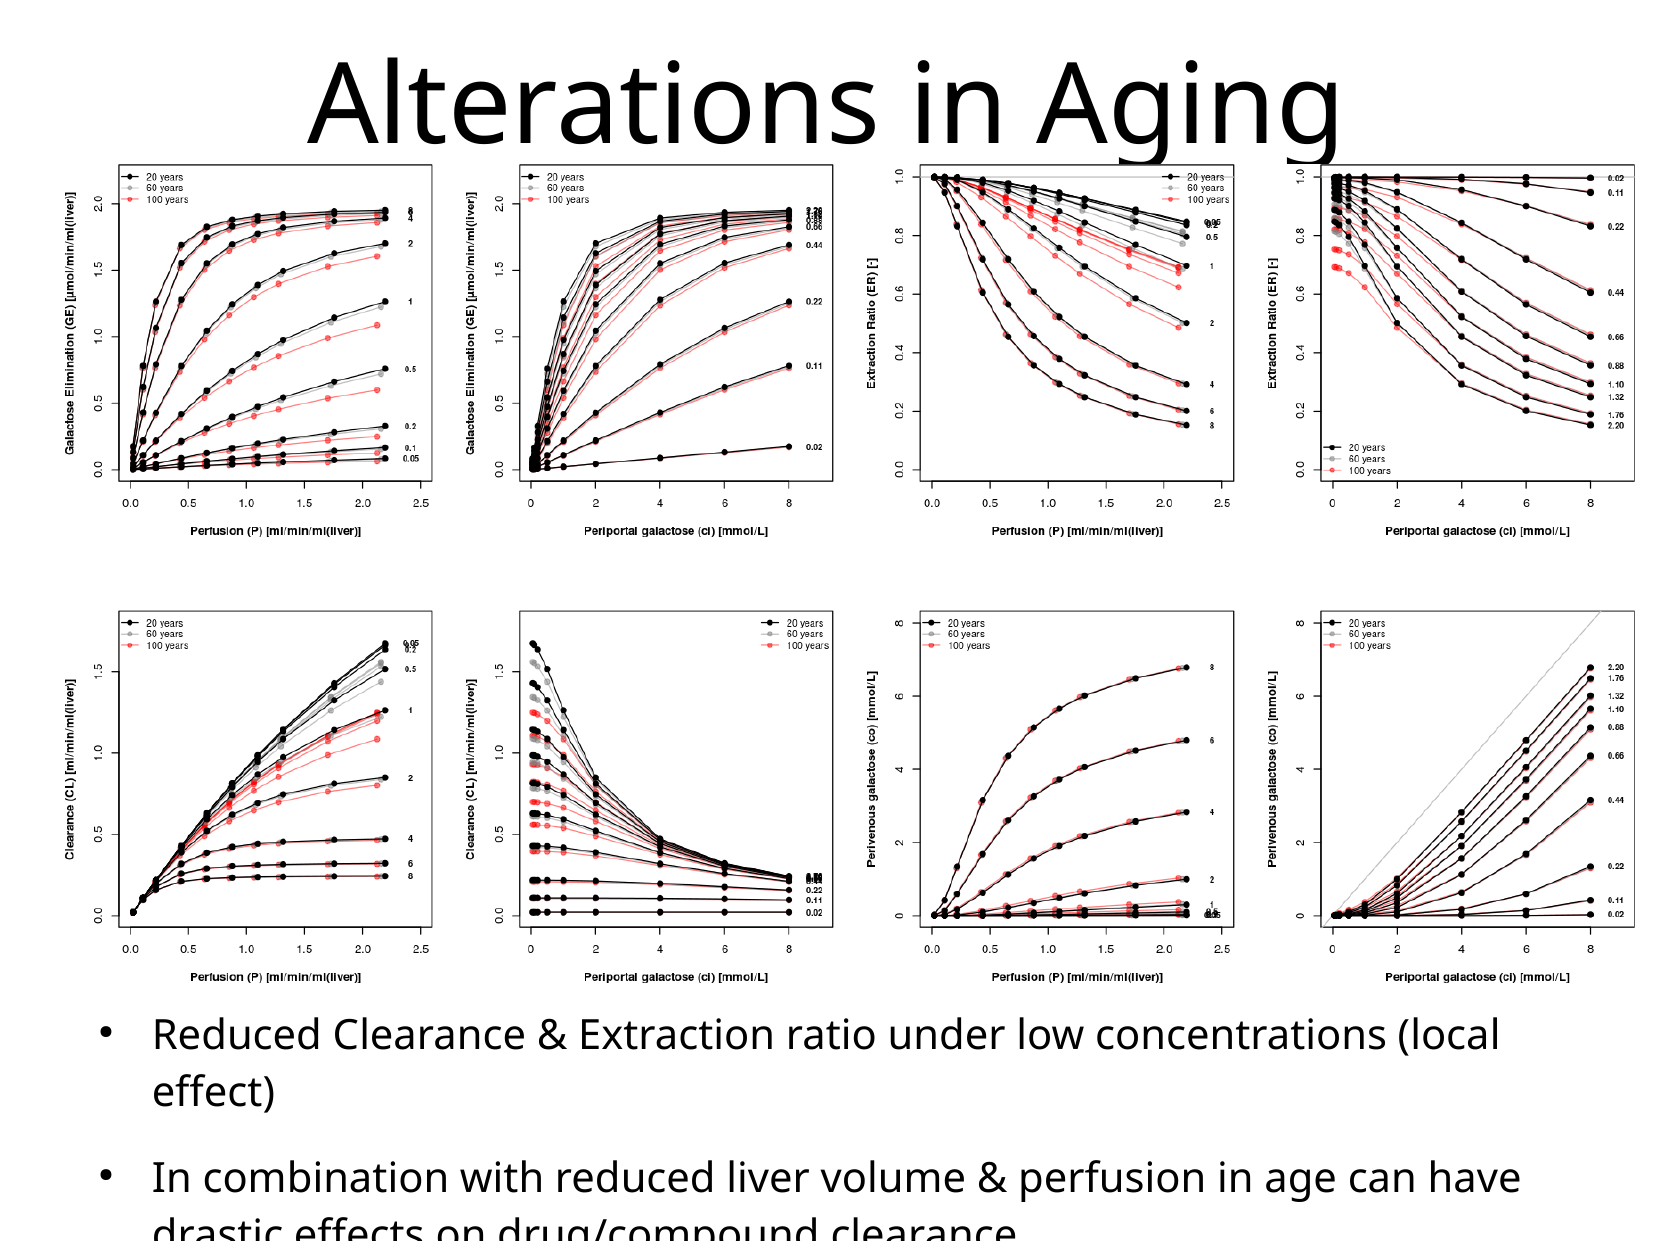

# Alterations in Aging
Reduced Clearance & Extraction ratio under low concentrations (local effect)
In combination with reduced liver volume & perfusion in age can have drastic effects on drug/compound clearance